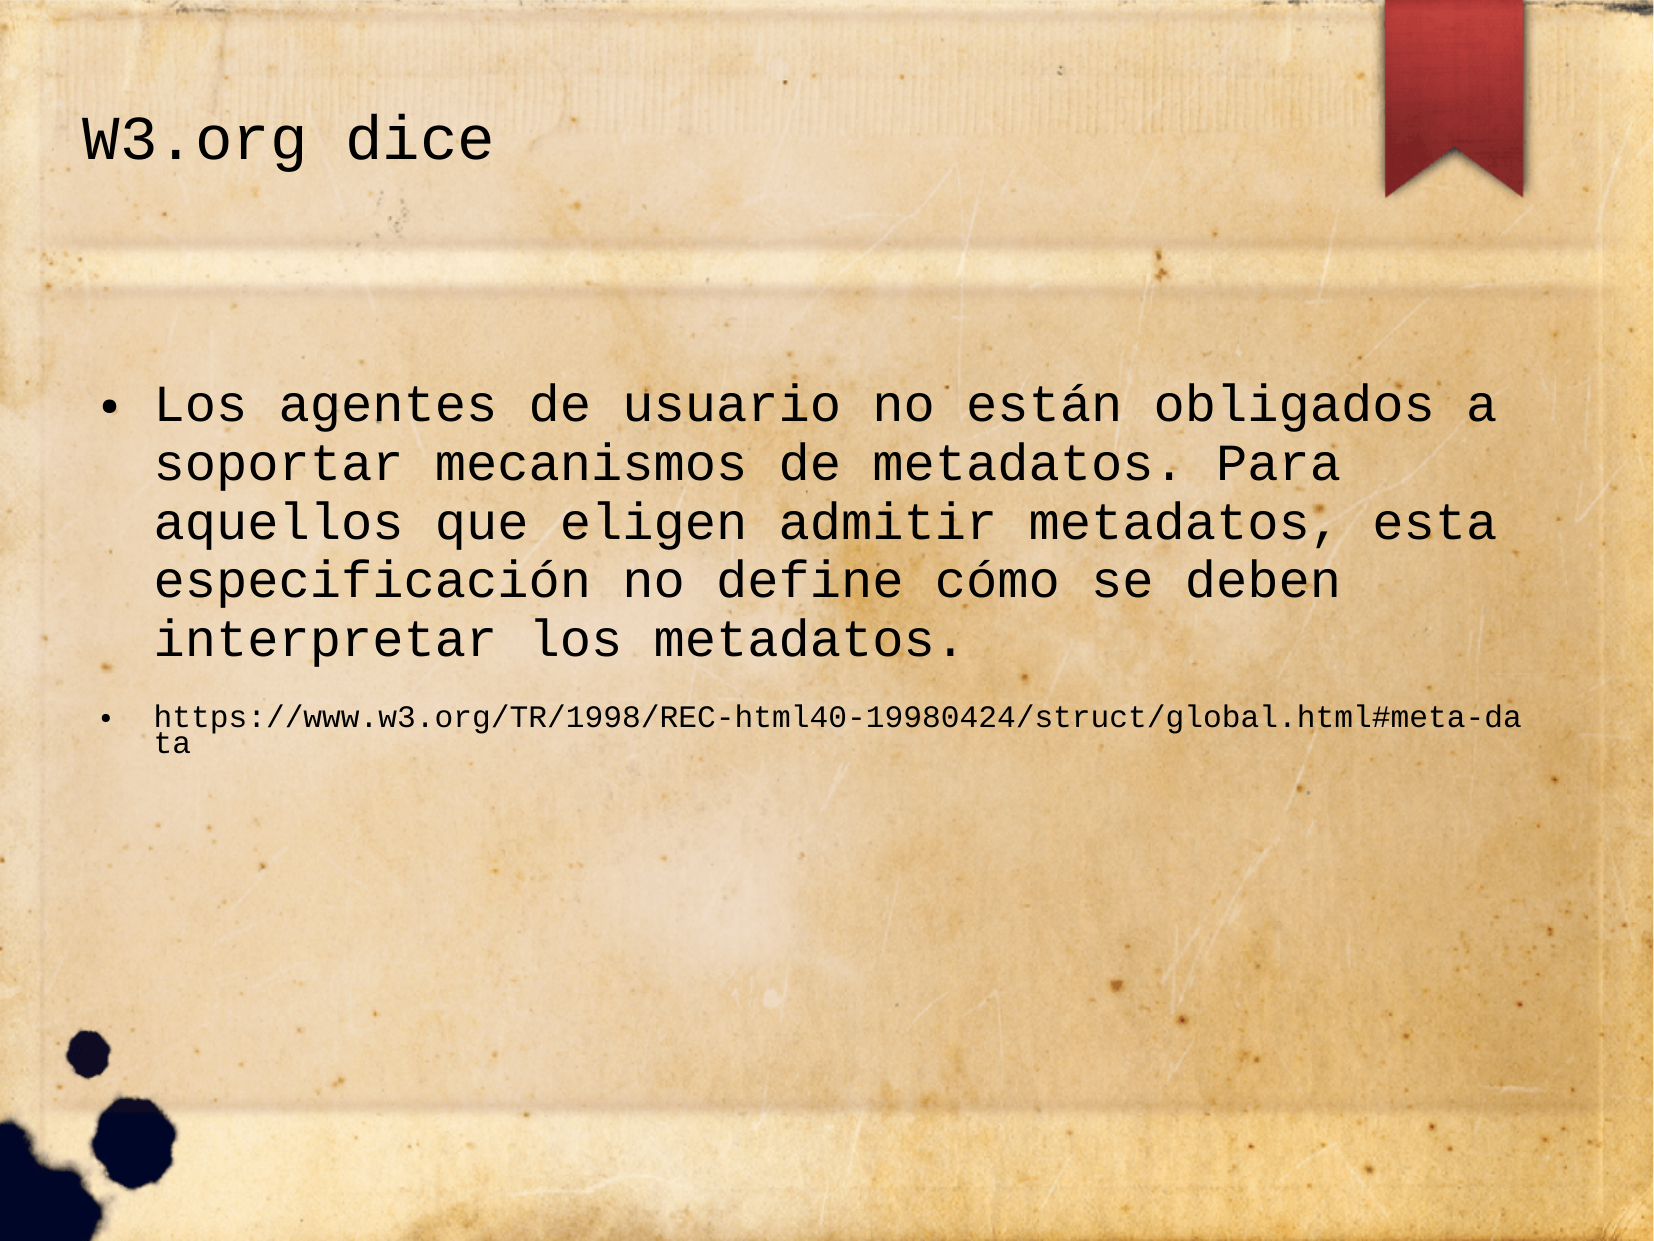

# W3.org dice
Los agentes de usuario no están obligados a soportar mecanismos de metadatos. Para aquellos que eligen admitir metadatos, esta especificación no define cómo se deben interpretar los metadatos.
https://www.w3.org/TR/1998/REC-html40-19980424/struct/global.html#meta-data